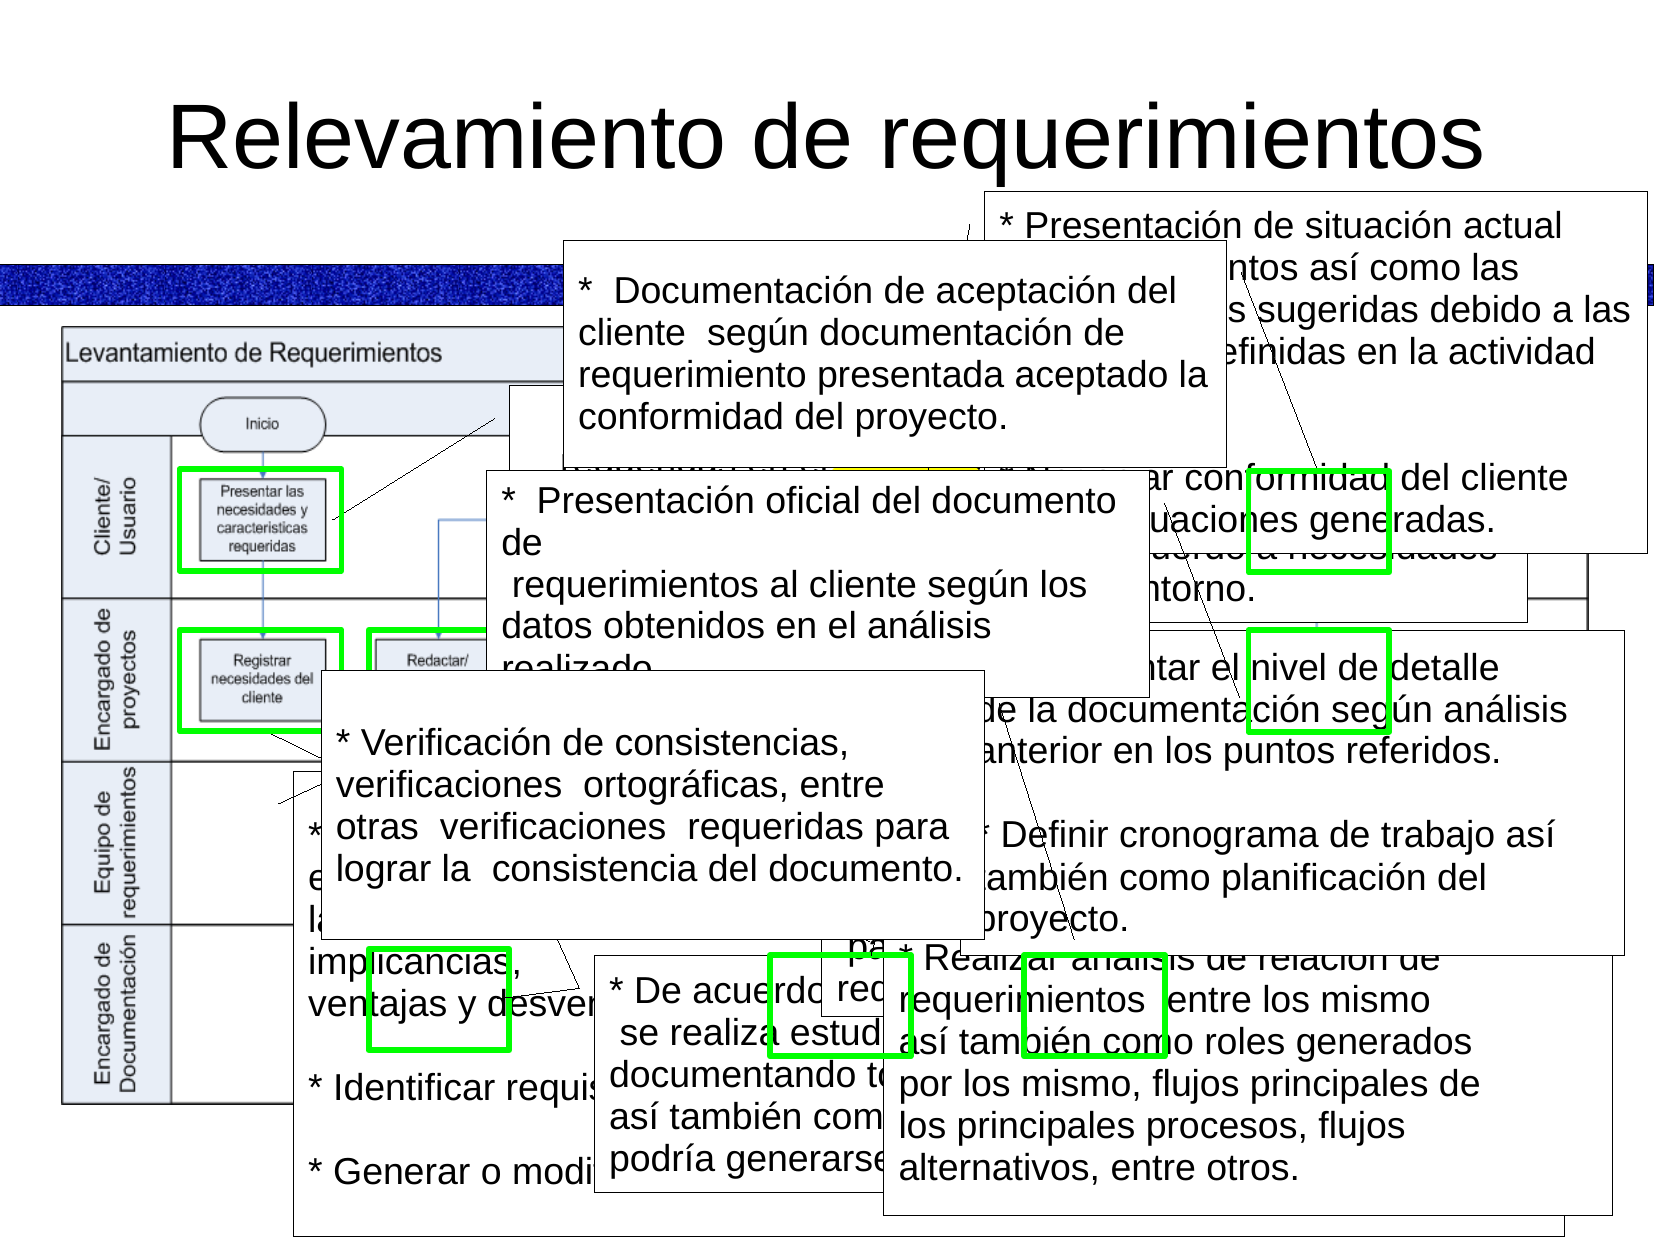

# Relevamiento de requerimientos
* Presentación de situación actual
de requerimientos así como las
modificaciones sugeridas debido a las
situaciones definidas en la actividad
Anterior.
* Negociar conformidad del cliente
según situaciones generadas.
* Documentación de aceptación del
cliente según documentación de
requerimiento presentada aceptado la
conformidad del proyecto.
* Presentar necesidades básicas o características
requeridas en el proyecto de acuerdo al entorno actual.
* Definir aspectos de utilización de acuerdo a necesidades
o requerimientos del entorno.
* Presentación oficial del documento de
 requerimientos al cliente según los
datos obtenidos en el análisis realizado.
* Incrementar el nivel de detalle
de la documentación según análisis
anterior en los puntos referidos.
* Definir cronograma de trabajo así
también como planificación del
proyecto.
* Verificación de consistencias,
verificaciones ortográficas, entre otras verificaciones requeridas para lograr la consistencia del documento.
* Documentar necesidades o características expuestas por
el cliente con los siguientes detalles como mínimo: Fecha,
Nombre del Cliente, Requisitos funcionales, Requisitos
no funcionales y sus derivados,...
*- Registrar cualquier tipo de documentación proveída por el
cliente como gráficos, descripciones, sistemas similares,
comparaciones, o cualquier información que podría ser
utilizada para facilitar la comprensión de las
necesidades o funcionalidades requeridas.
* Según inconsistencias u otros factores
que se identifiquen en la documentación
de requerimientos se realiza una modificación
parcial en los requerimientos del mismo
 para poder corregir u optimizar los
requerimientos del cliente.
* Analizar documentación preliminares generadas por las necesidades
el los clientes identificando el alcance de requerimiento así también como
la factibilidad de implementación del mismo especificando sus implicancias,
ventajas y desventajas de implementación.
* Identificar requisitos no funcionales generados por los datos proveídos.
* Generar o modificar documento de requerimientos.
* Realizar análisis de relación de
requerimientos entre los mismo
así también como roles generados
por los mismo, flujos principales de
los principales procesos, flujos
alternativos, entre otros.
* Verificación de consistencias, verificaciones ortográficas,
 comparaciones con documentación generada por el
cliente así como las fundamentaciones y comentarios
de factibilidades
* De acuerdo a la documentación base de requerimientos
 se realiza estudio de viabilidad de implementación
documentando todas las implicancias encontradas
así también como posibles mejoras e inconsistencias que
podría generarse.